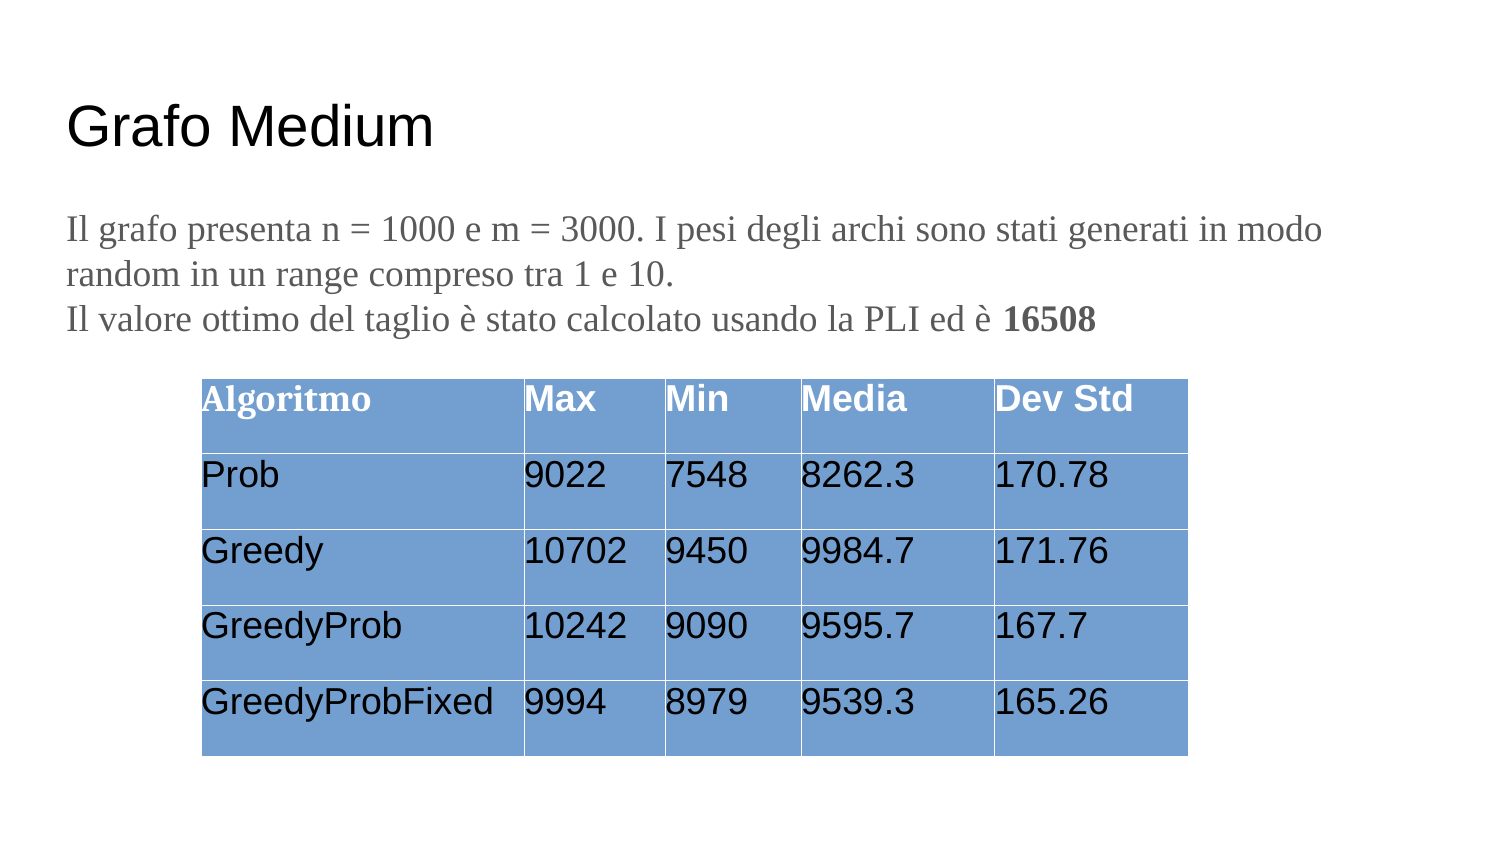

# Grafo Medium
Il grafo presenta n = 1000 e m = 3000. I pesi degli archi sono stati generati in modo random in un range compreso tra 1 e 10.
Il valore ottimo del taglio è stato calcolato usando la PLI ed è 16508
| Algoritmo | Max | Min | Media | Dev Std |
| --- | --- | --- | --- | --- |
| Prob | 9022 | 7548 | 8262.3 | 170.78 |
| Greedy | 10702 | 9450 | 9984.7 | 171.76 |
| GreedyProb | 10242 | 9090 | 9595.7 | 167.7 |
| GreedyProbFixed | 9994 | 8979 | 9539.3 | 165.26 |